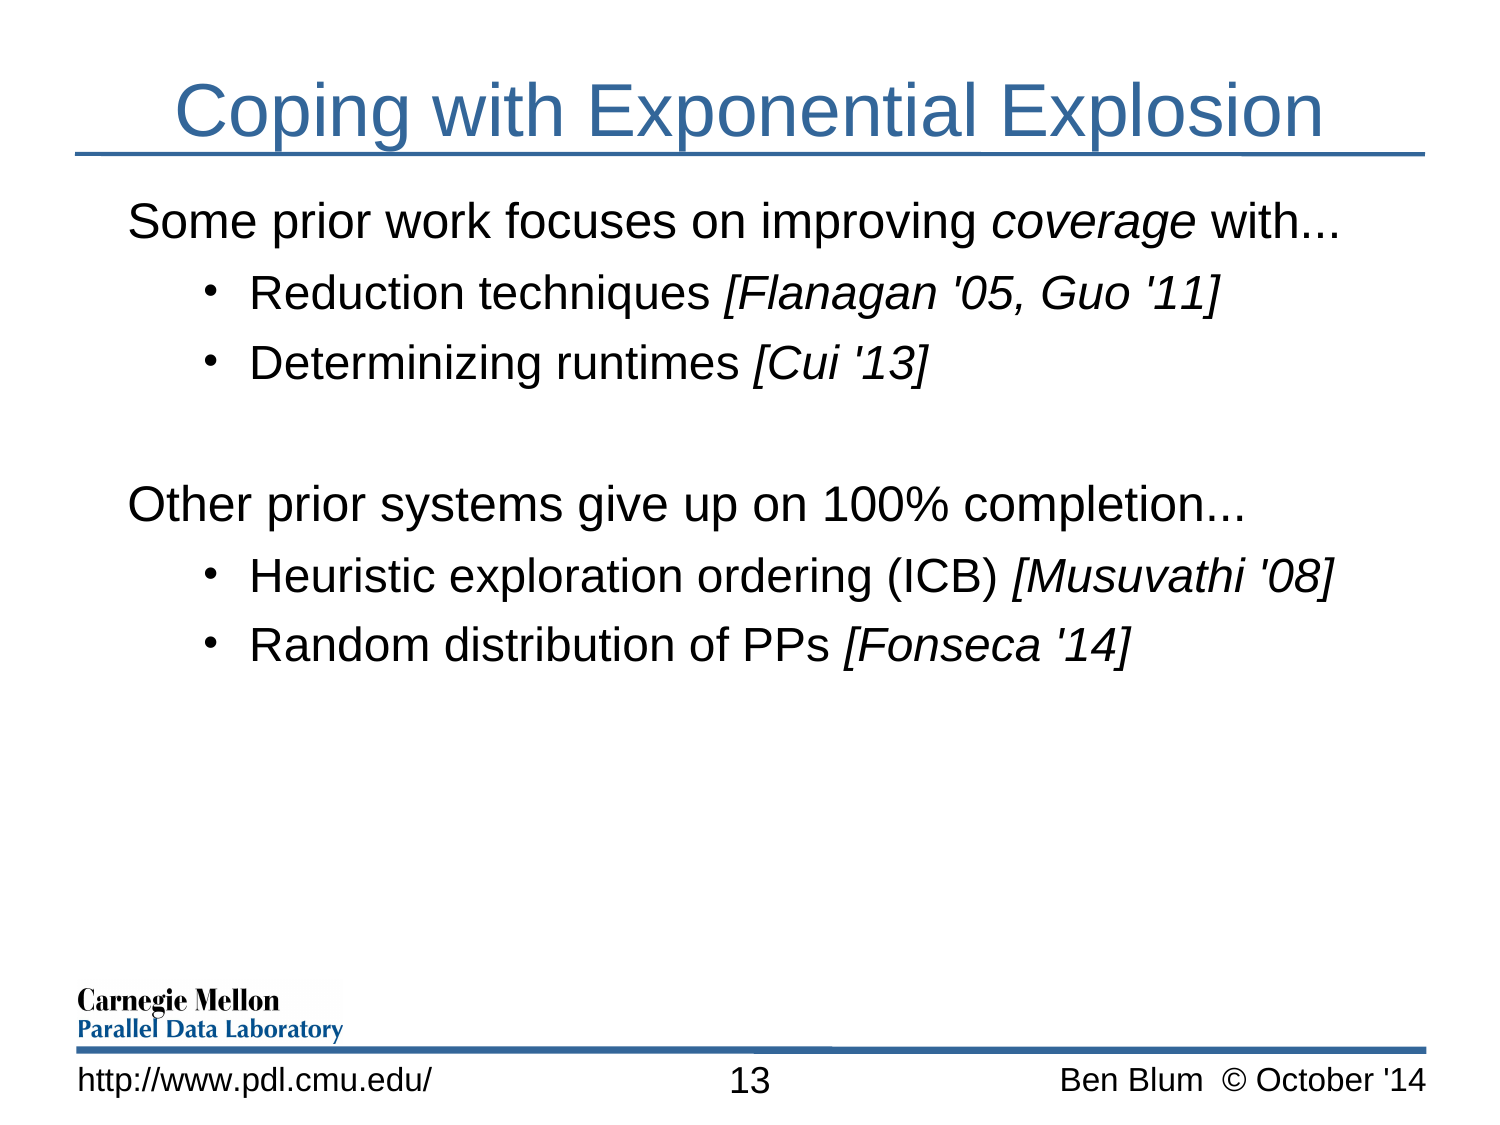

# Coping with Exponential Explosion
Some prior work focuses on improving coverage with...
Reduction techniques [Flanagan '05, Guo '11]
Determinizing runtimes [Cui '13]
Other prior systems give up on 100% completion...
Heuristic exploration ordering (ICB) [Musuvathi '08]
Random distribution of PPs [Fonseca '14]
13